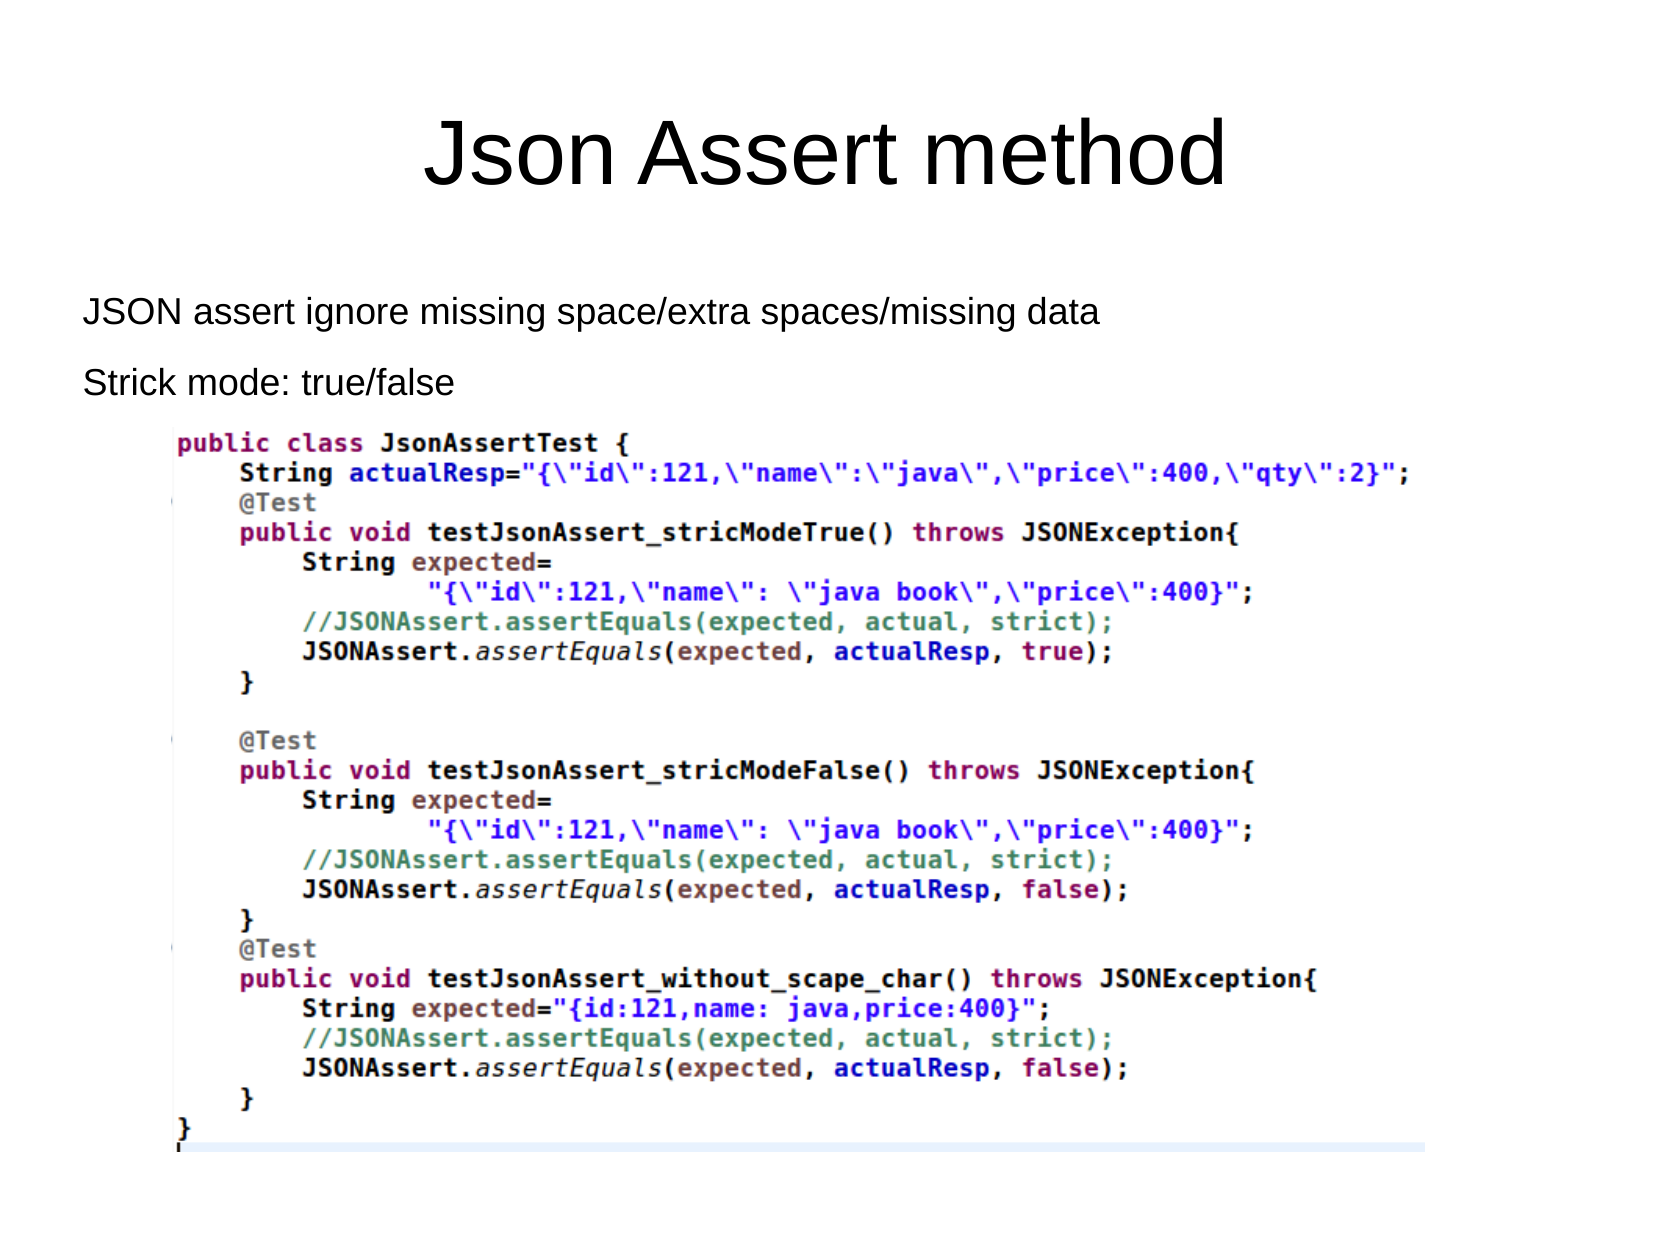

# Json Assert method
JSON assert ignore missing space/extra spaces/missing data
Strick mode: true/false